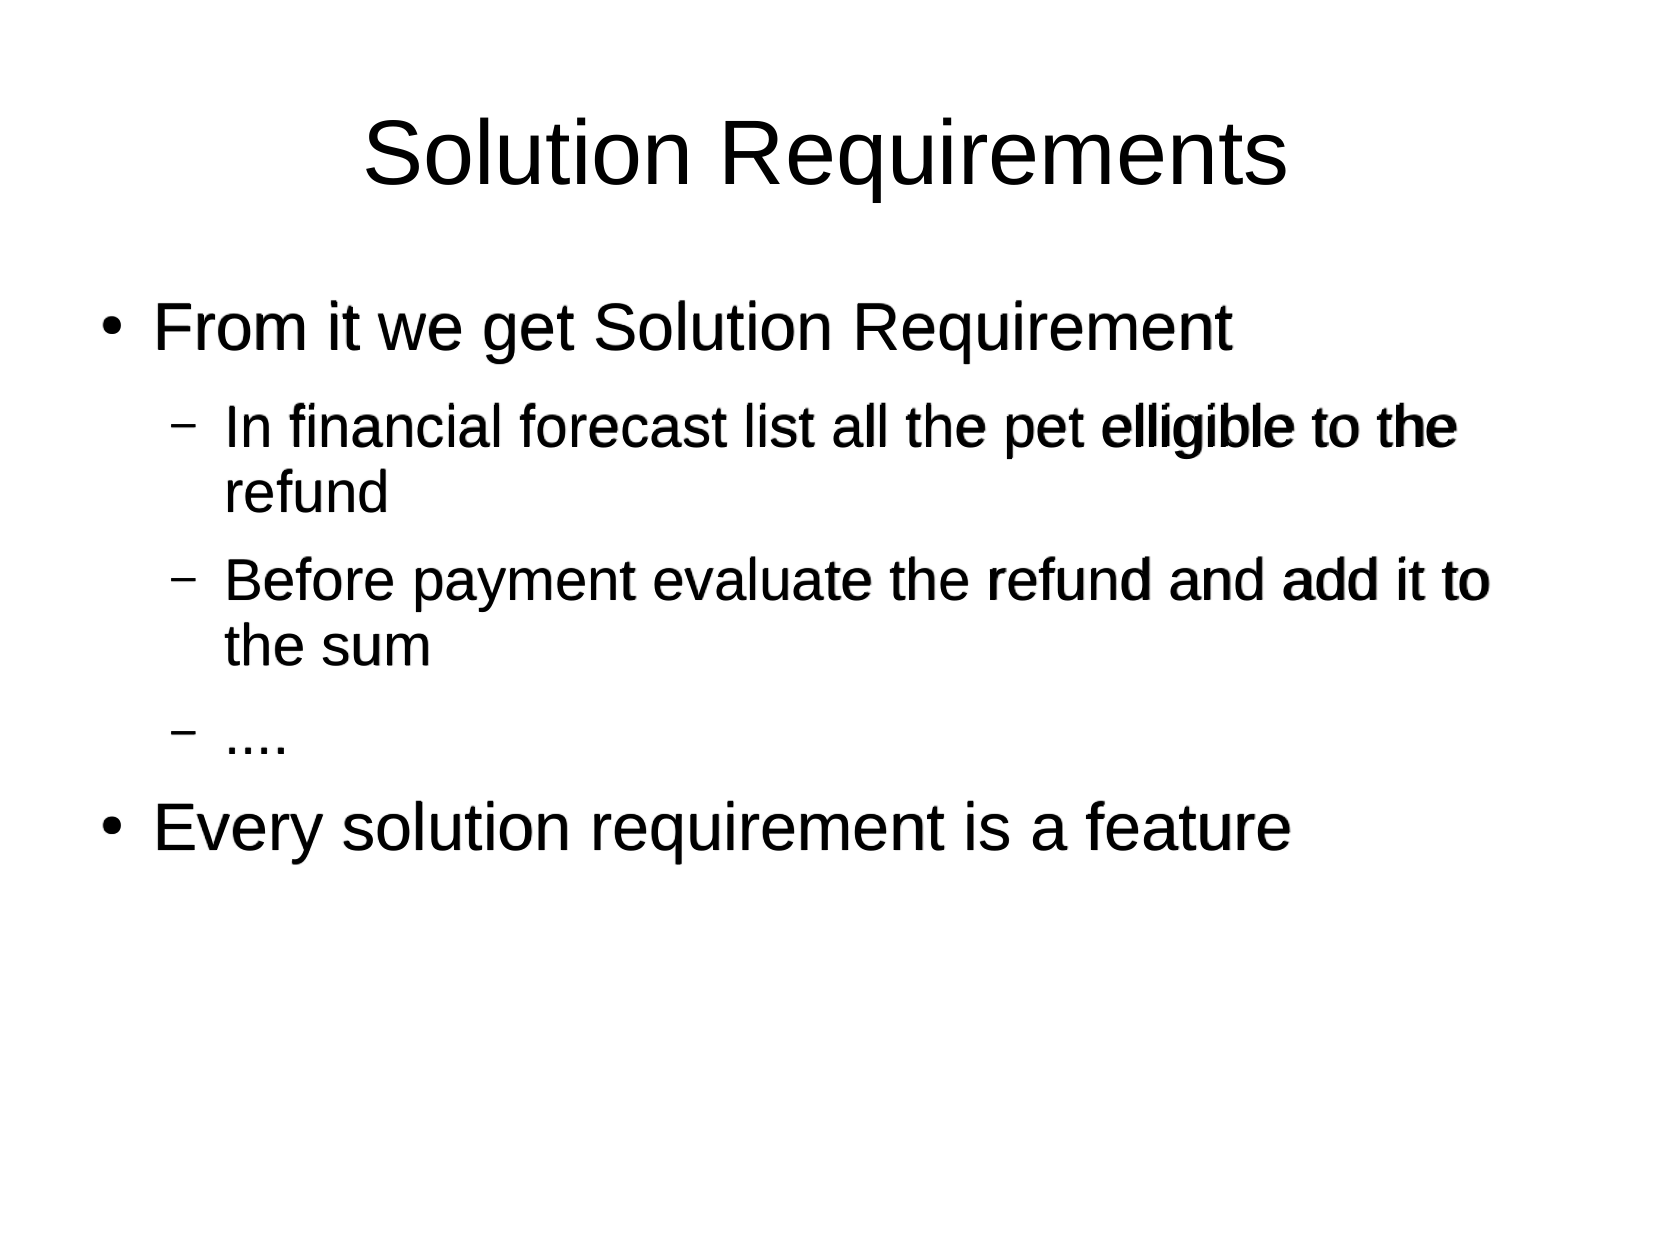

# Solution Requirements
From it we get Solution Requirement
In financial forecast list all the pet elligible to the refund
Before payment evaluate the refund and add it to the sum
....
Every solution requirement is a feature